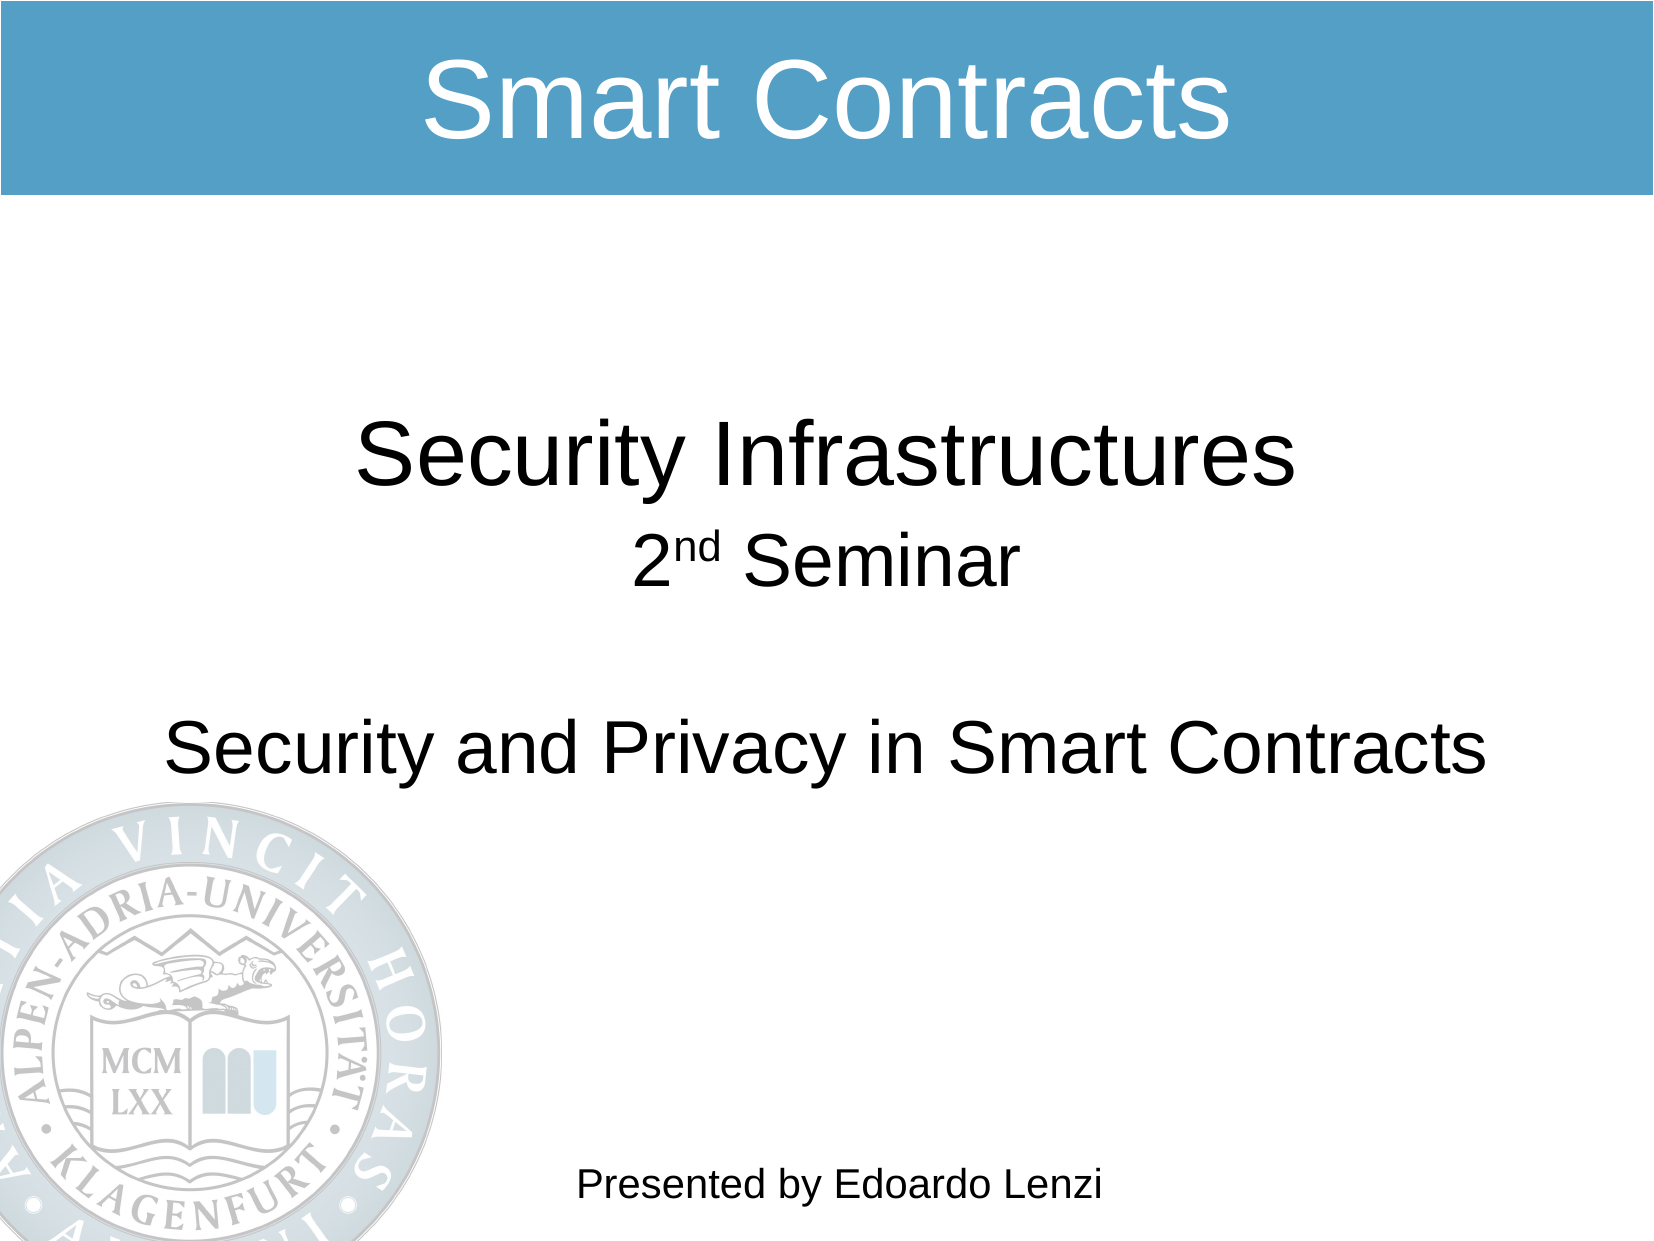

Smart Contracts
Security Infrastructures
2nd Seminar
Security and Privacy in Smart Contracts
# Presented by Edoardo Lenzi